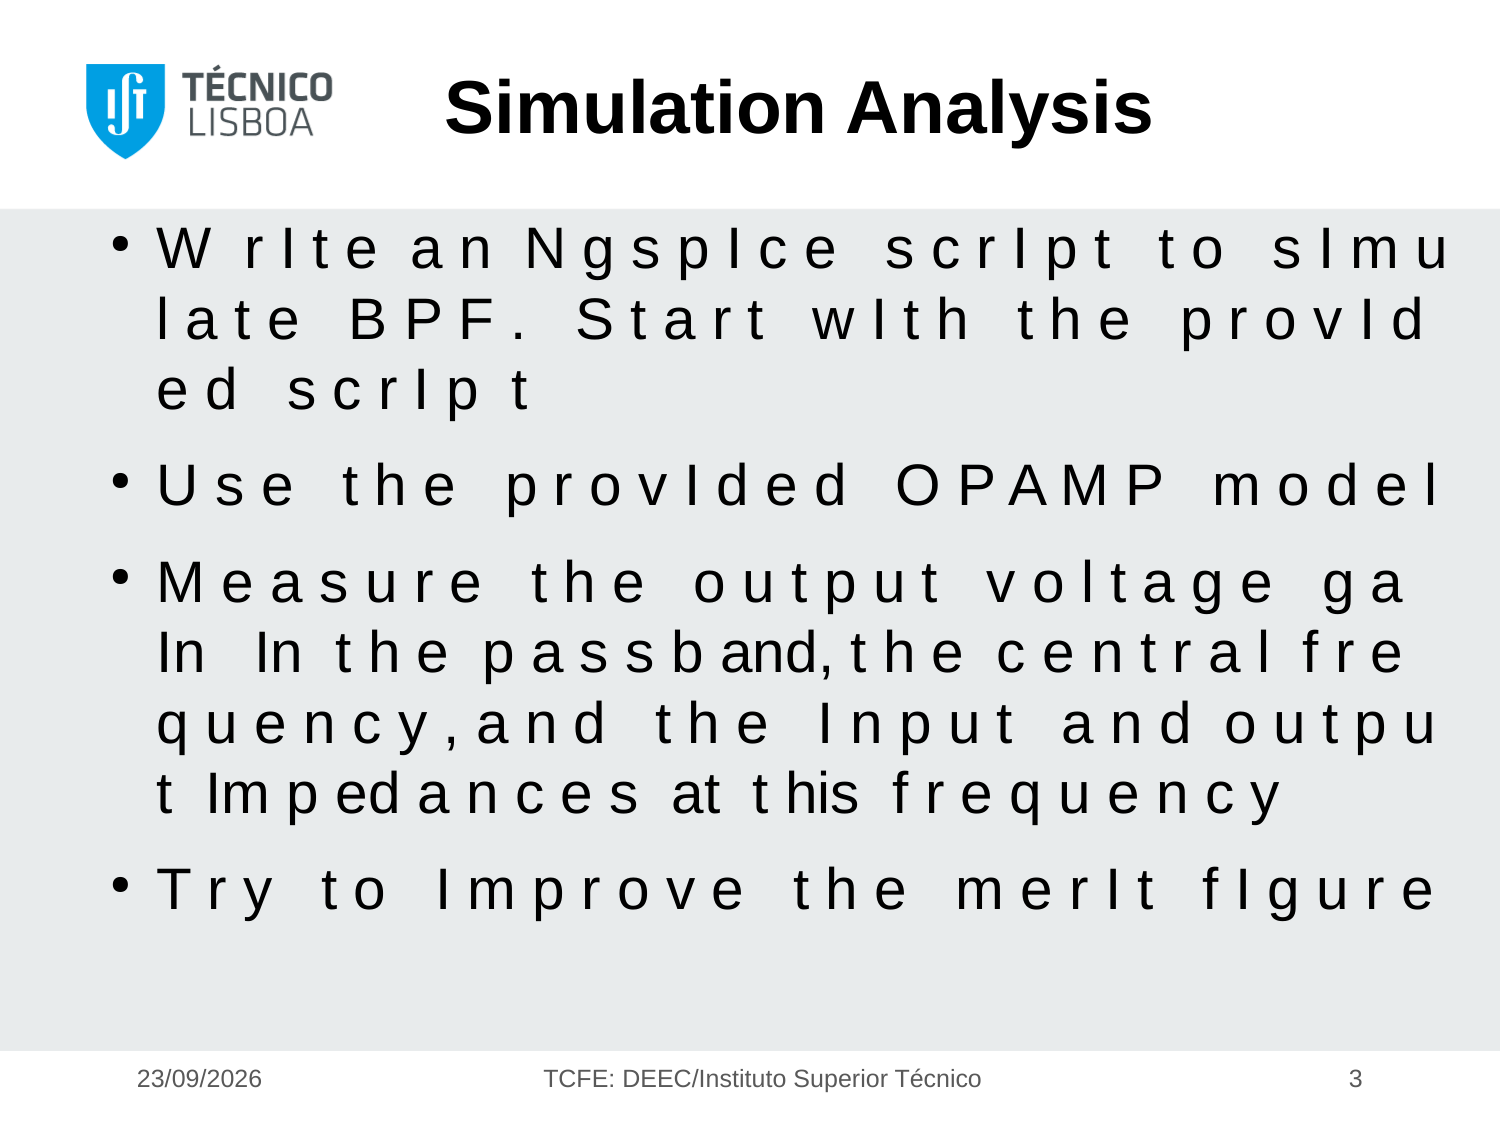

# Simulation Analysis
W r I t e a n N g s p I c e s c r I p t t o s I m u l a t e B P F . S t a r t w I t h t h e p r o v I d e d s c r I p t
U s e t h e p r o v I d e d O P A M P m o d e l
M e a s u r e t h e o u t p u t v o l t a g e g a In In t h e p a s s b and, t h e c e n t r a l f r e q u e n c y , a n d t h e I n p u t a n d o u t p u t Im p ed a n c e s at t his f r e q u e n c y
T r y t o I m p r o v e t h e m e r I t f I g u r e
bla
3